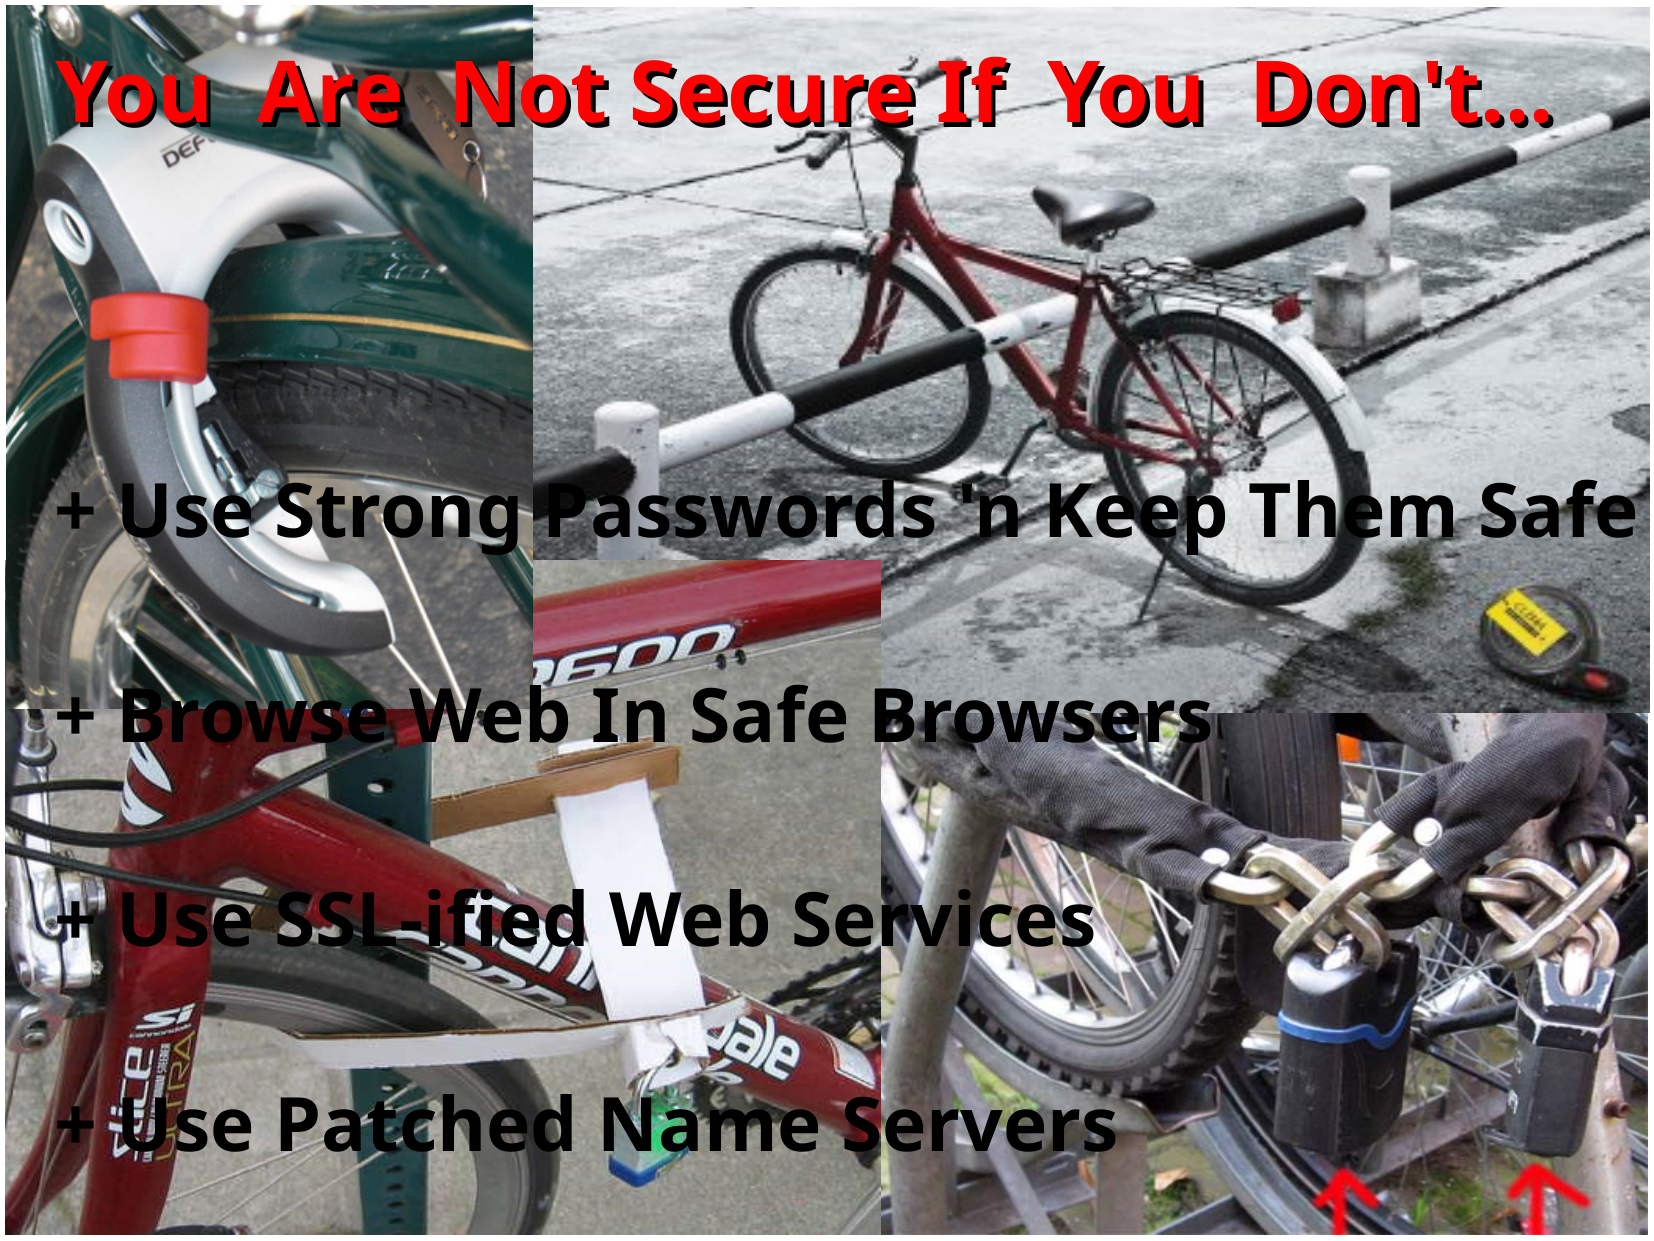

You Are Not Secure If You Don't...
+ Use Strong Passwords 'n Keep Them Safe
+ Browse Web In Safe Browsers
+ Use SSL-ified Web Services
+ Use Patched Name Servers
+ Keep Your Data Protected